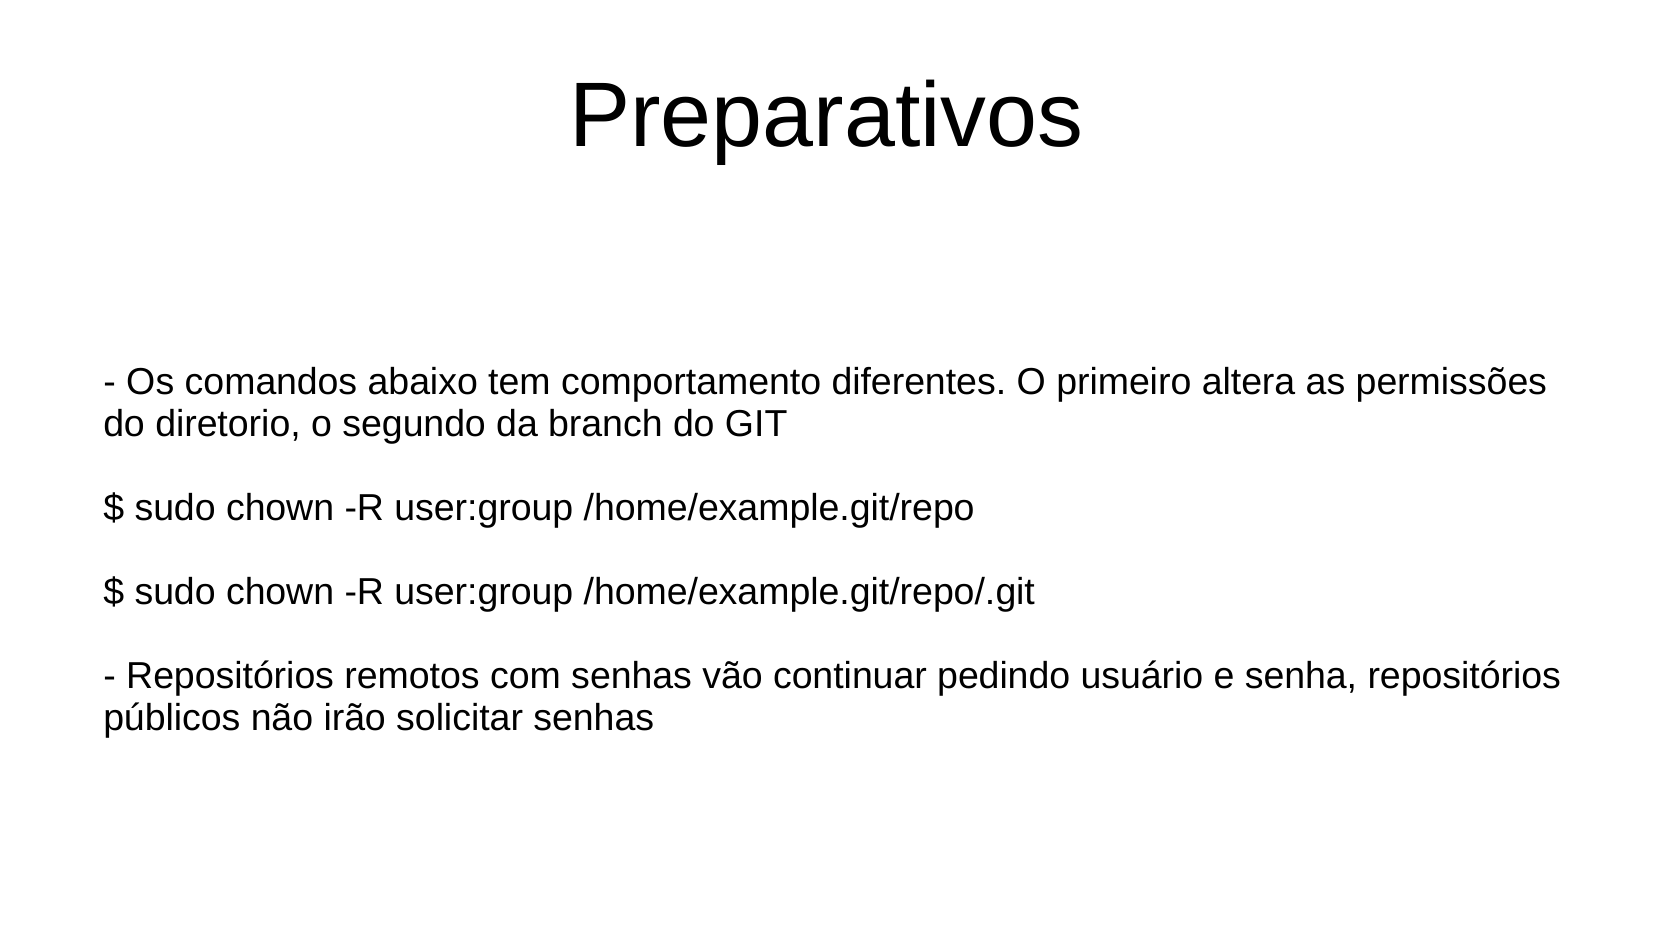

# Preparativos
- Os comandos abaixo tem comportamento diferentes. O primeiro altera as permissões do diretorio, o segundo da branch do GIT
$ sudo chown -R user:group /home/example.git/repo
$ sudo chown -R user:group /home/example.git/repo/.git
- Repositórios remotos com senhas vão continuar pedindo usuário e senha, repositórios públicos não irão solicitar senhas